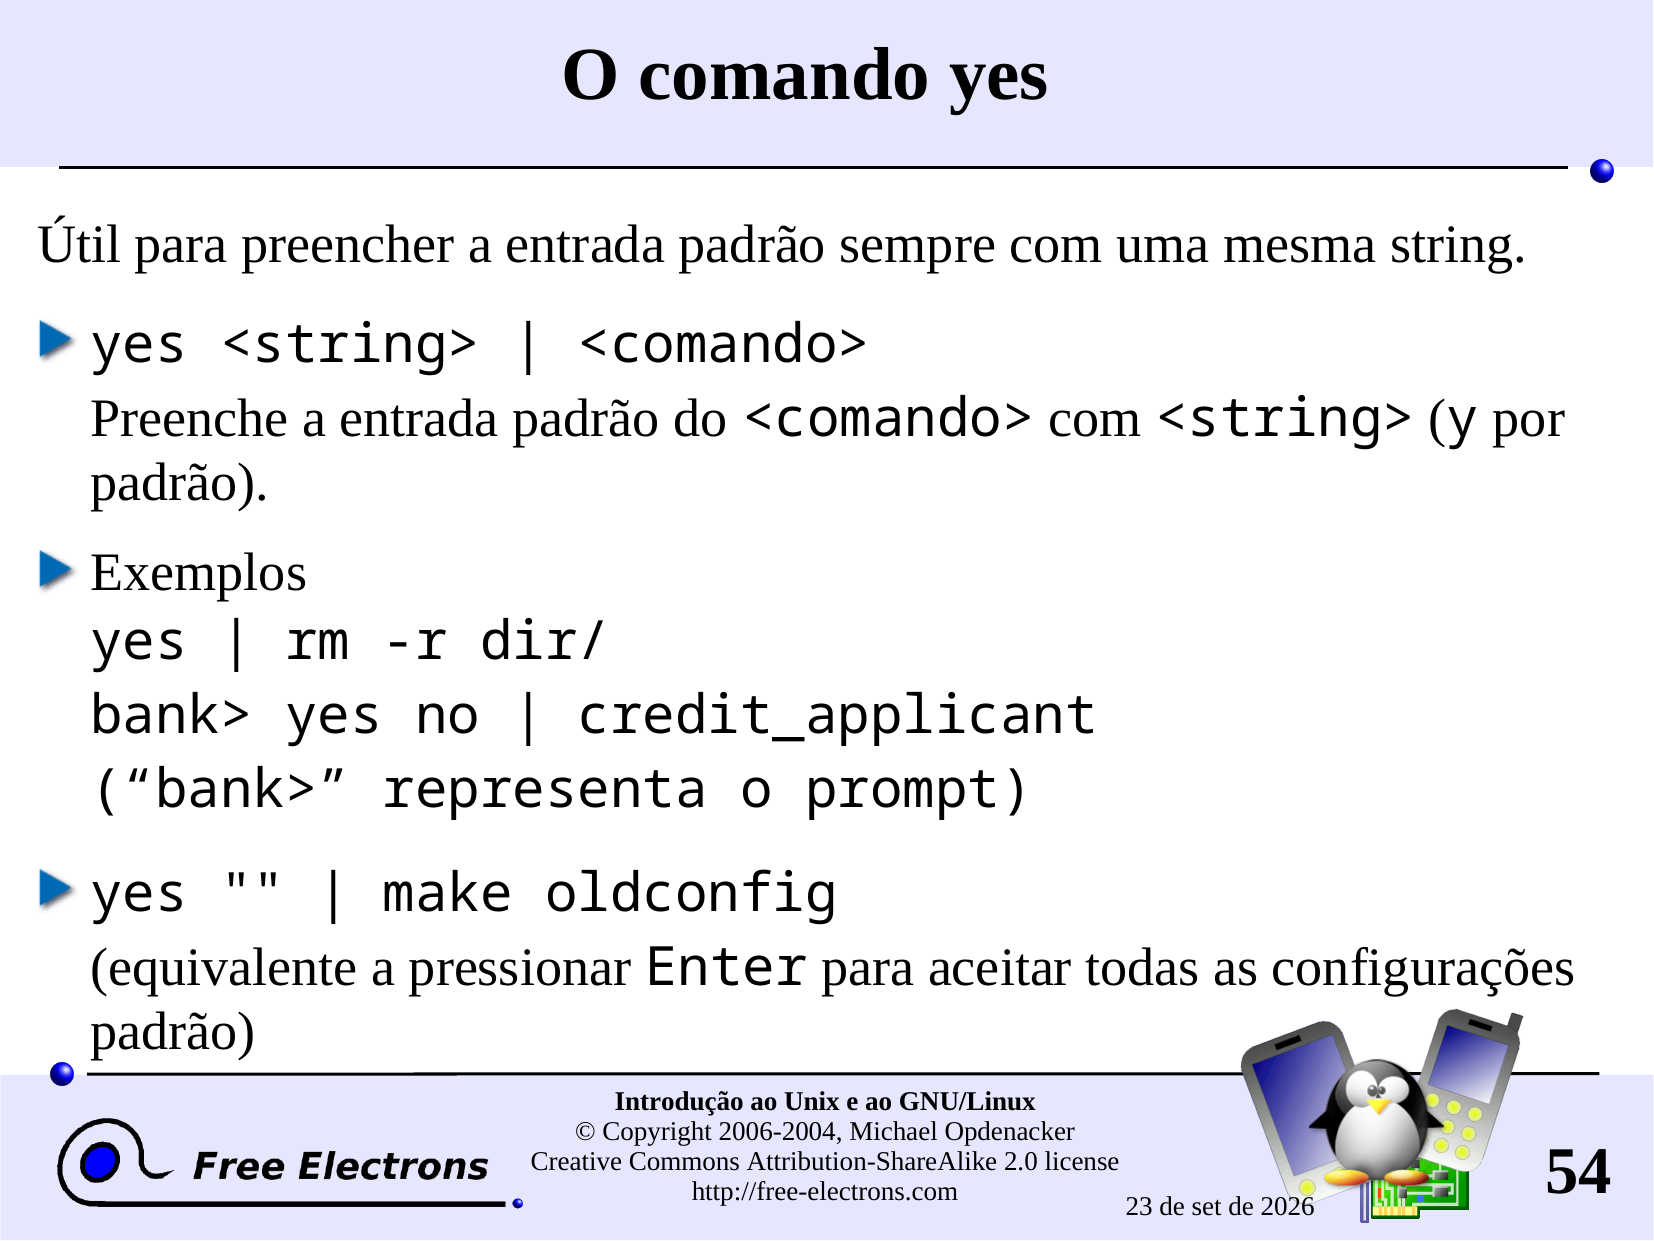

# O comando yes
Útil para preencher a entrada padrão sempre com uma mesma string.
yes <string> | <comando>
Preenche a entrada padrão do <comando> com <string> (y por padrão).
Exemplos
yes | rm -r dir/
bank> yes no | credit_applicant
(“bank>” representa o prompt)
yes "" | make oldconfig
(equivalente a pressionar Enter para aceitar todas as configurações padrão)